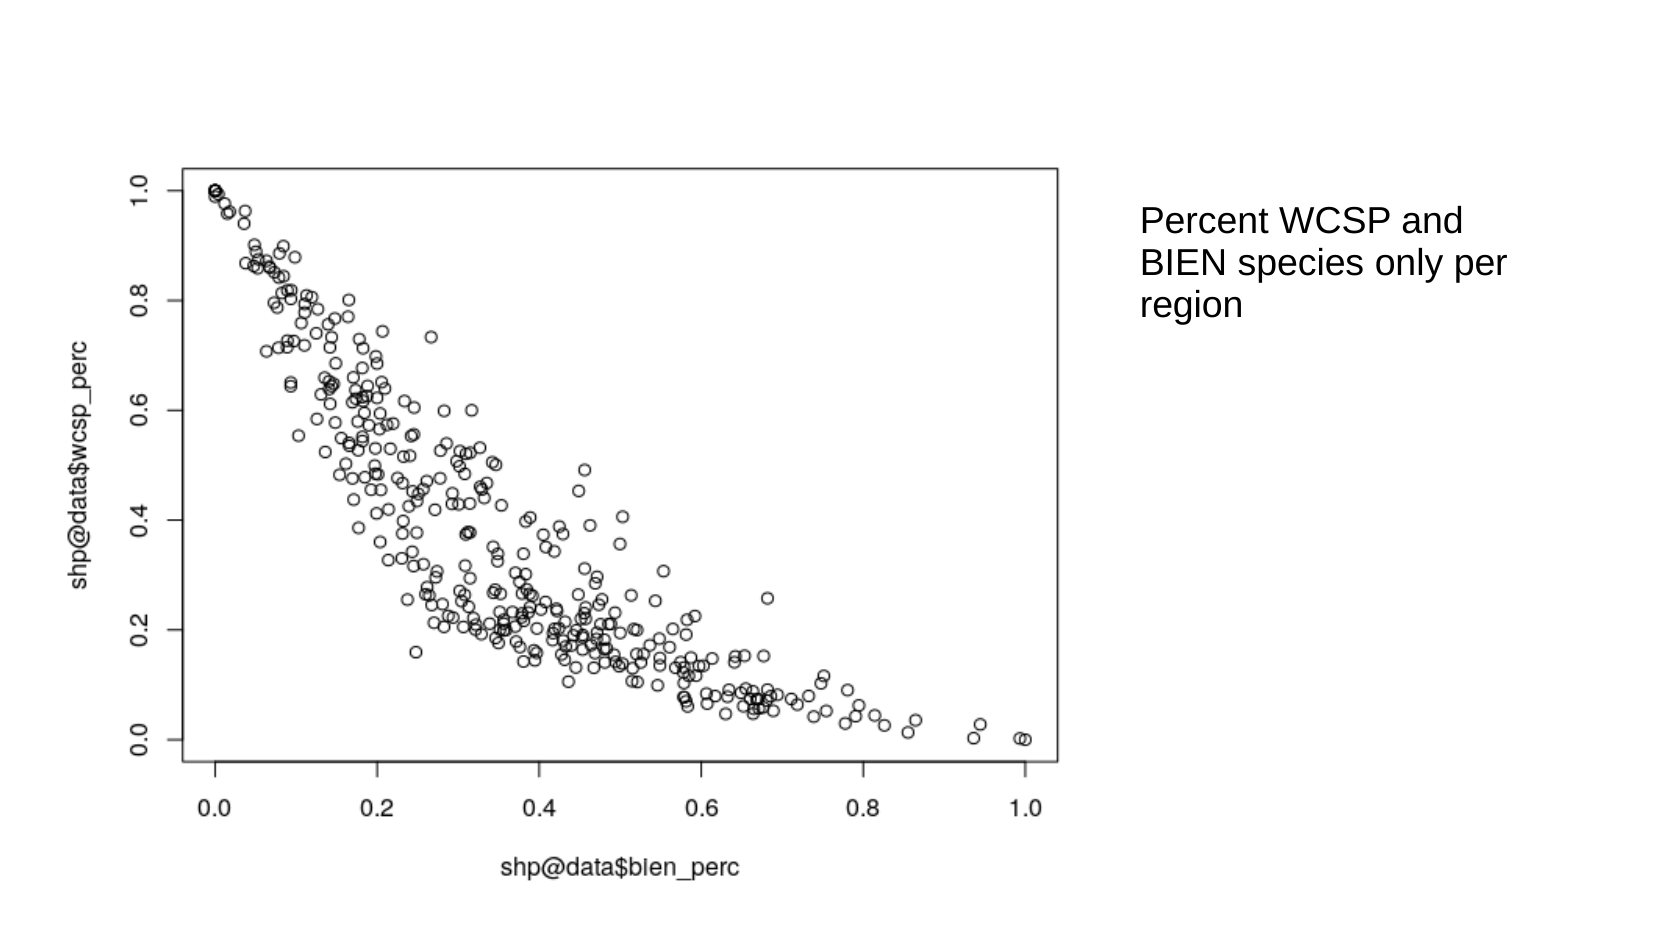

#
Percent WCSP and BIEN species only per region